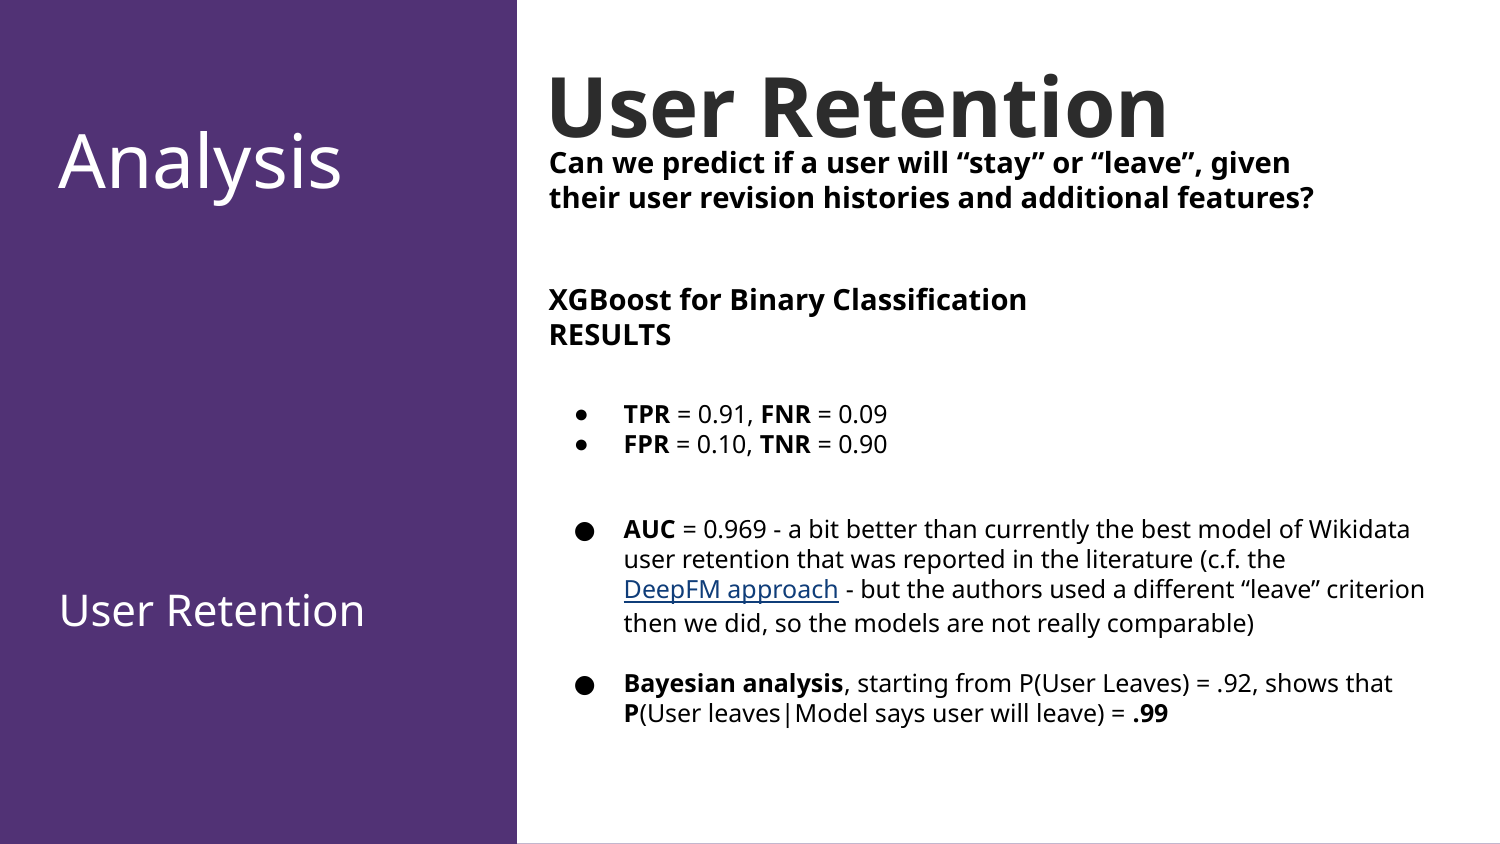

User Retention
# Analysis
Can we predict if a user will “stay” or “leave”, given their user revision histories and additional features?
XGBoost for Binary Classification
RESULTS
TPR = 0.91, FNR = 0.09
FPR = 0.10, TNR = 0.90
AUC = 0.969 - a bit better than currently the best model of Wikidata user retention that was reported in the literature (c.f. the DeepFM approach - but the authors used a different “leave” criterion then we did, so the models are not really comparable)
Bayesian analysis, starting from P(User Leaves) = .92, shows that P(User leaves|Model says user will leave) = .99
User Retention